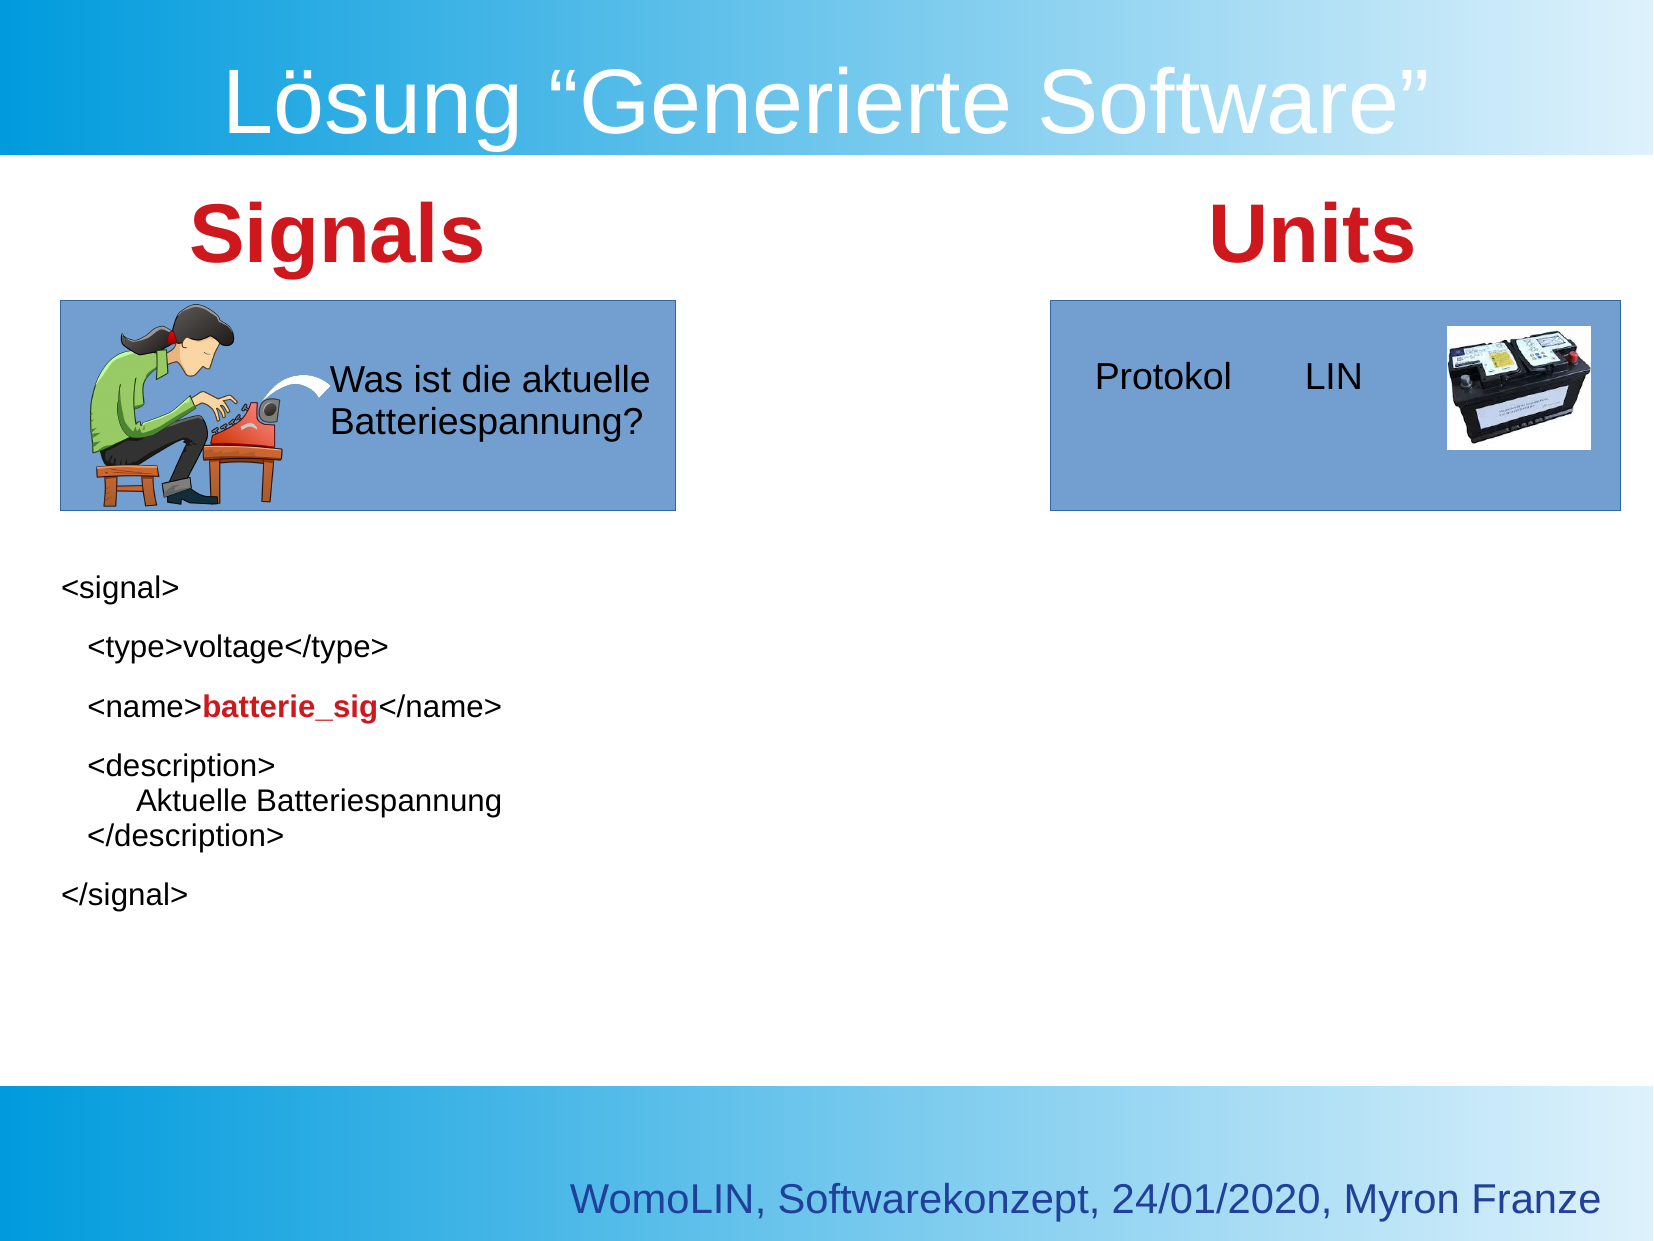

# Lösung “Generierte Software”
Signals
Units
Protokol
LIN
Was ist die aktuelle Batteriespannung?
<signal>
   <type>voltage</type>
   <name>batterie_sig</name>
   <description>
	Aktuelle Batteriespannung
 </description>
</signal>
WomoLIN, Softwarekonzept, 24/01/2020, Myron Franze